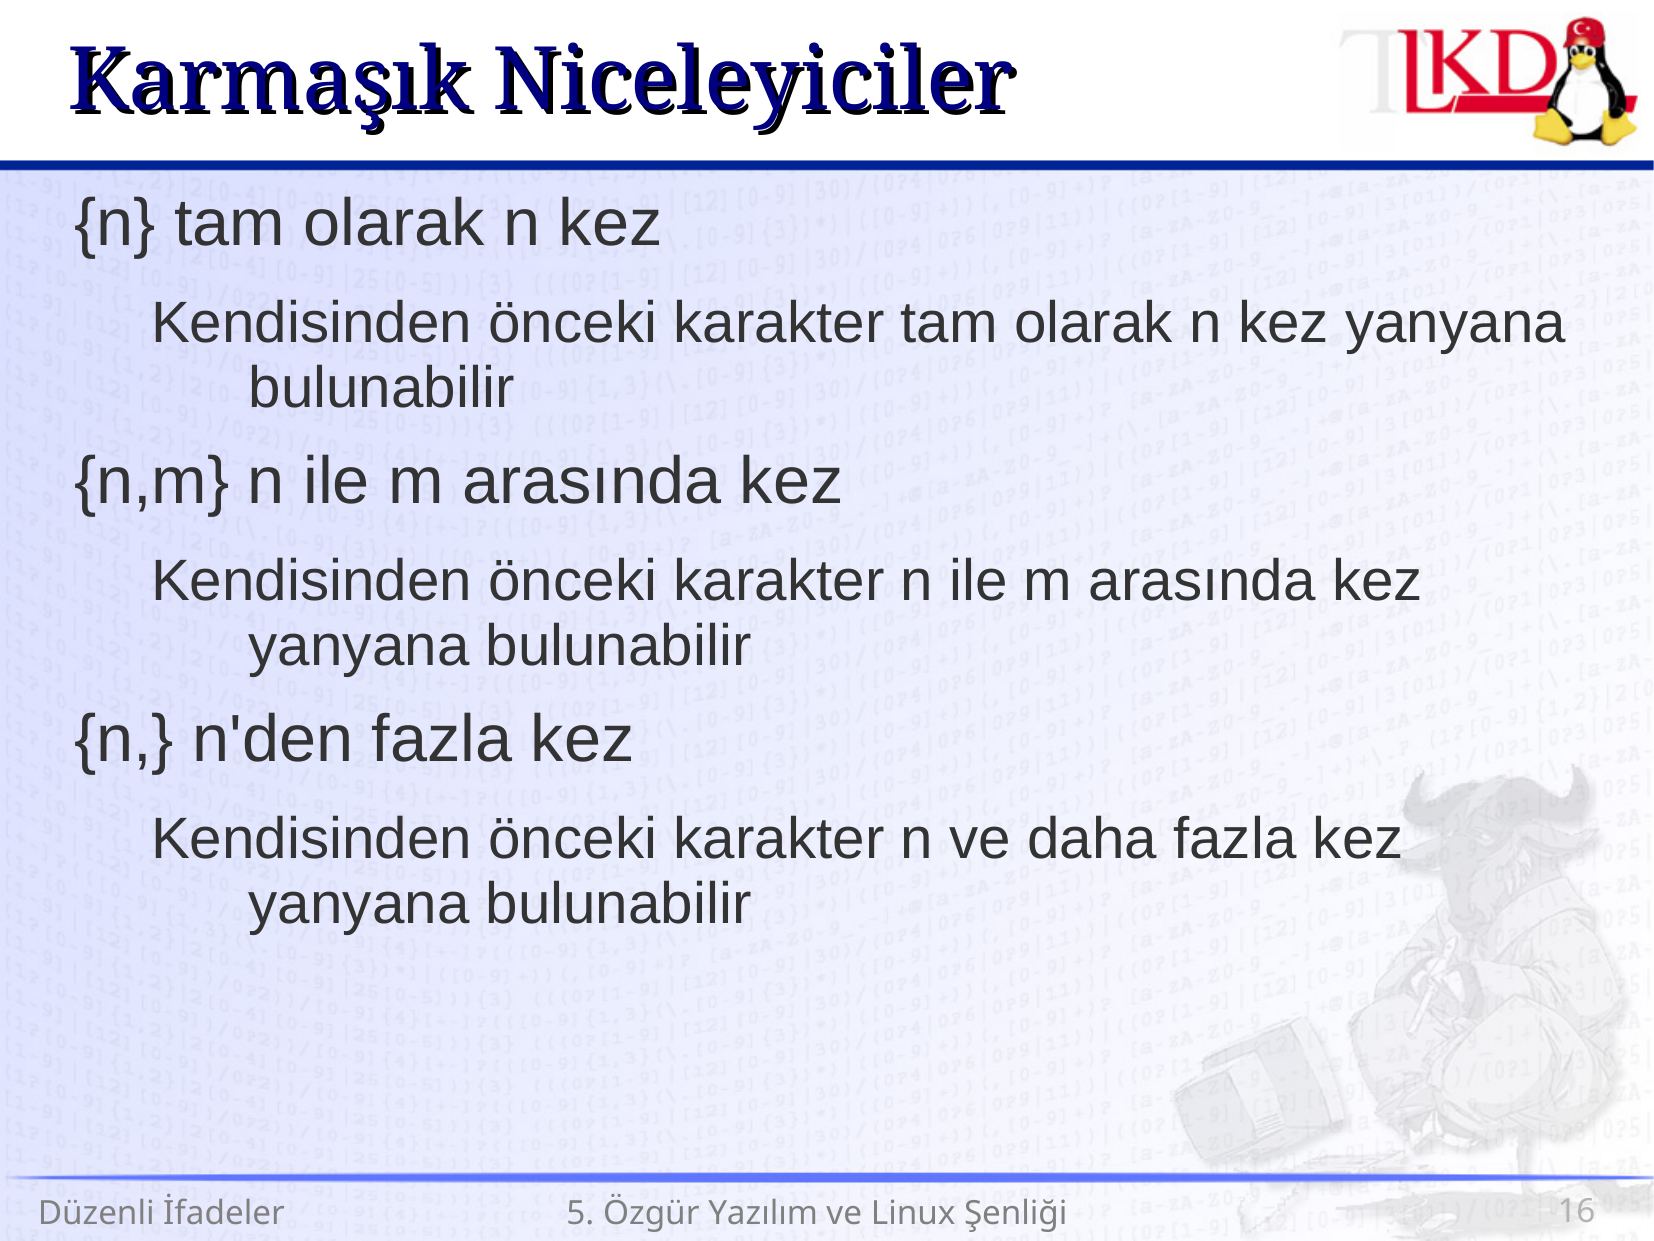

# Karmaşık Niceleyiciler
{n} tam olarak n kez
Kendisinden önceki karakter tam olarak n kez yanyana bulunabilir
{n,m} n ile m arasında kez
Kendisinden önceki karakter n ile m arasında kez yanyana bulunabilir
{n,} n'den fazla kez
Kendisinden önceki karakter n ve daha fazla kez yanyana bulunabilir